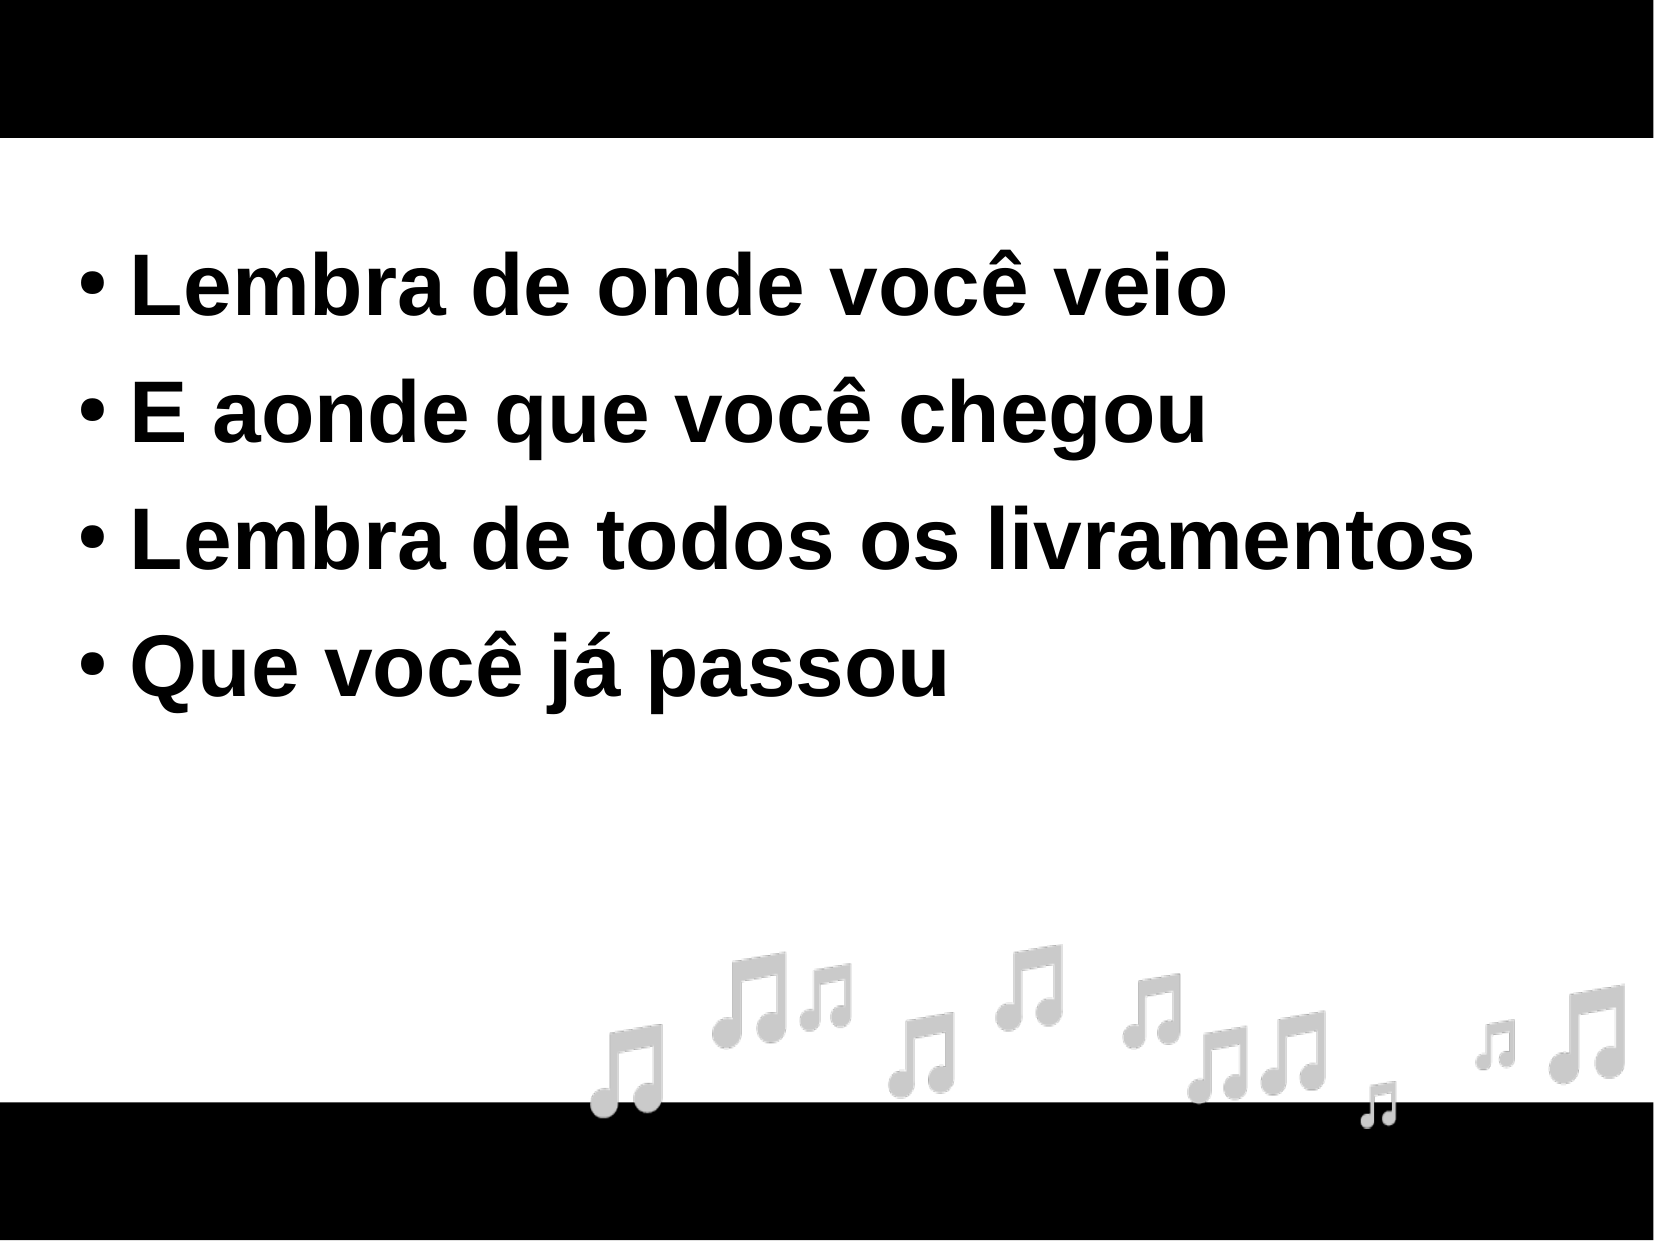

# Lembra de onde você veio
E aonde que você chegou
Lembra de todos os livramentos
Que você já passou